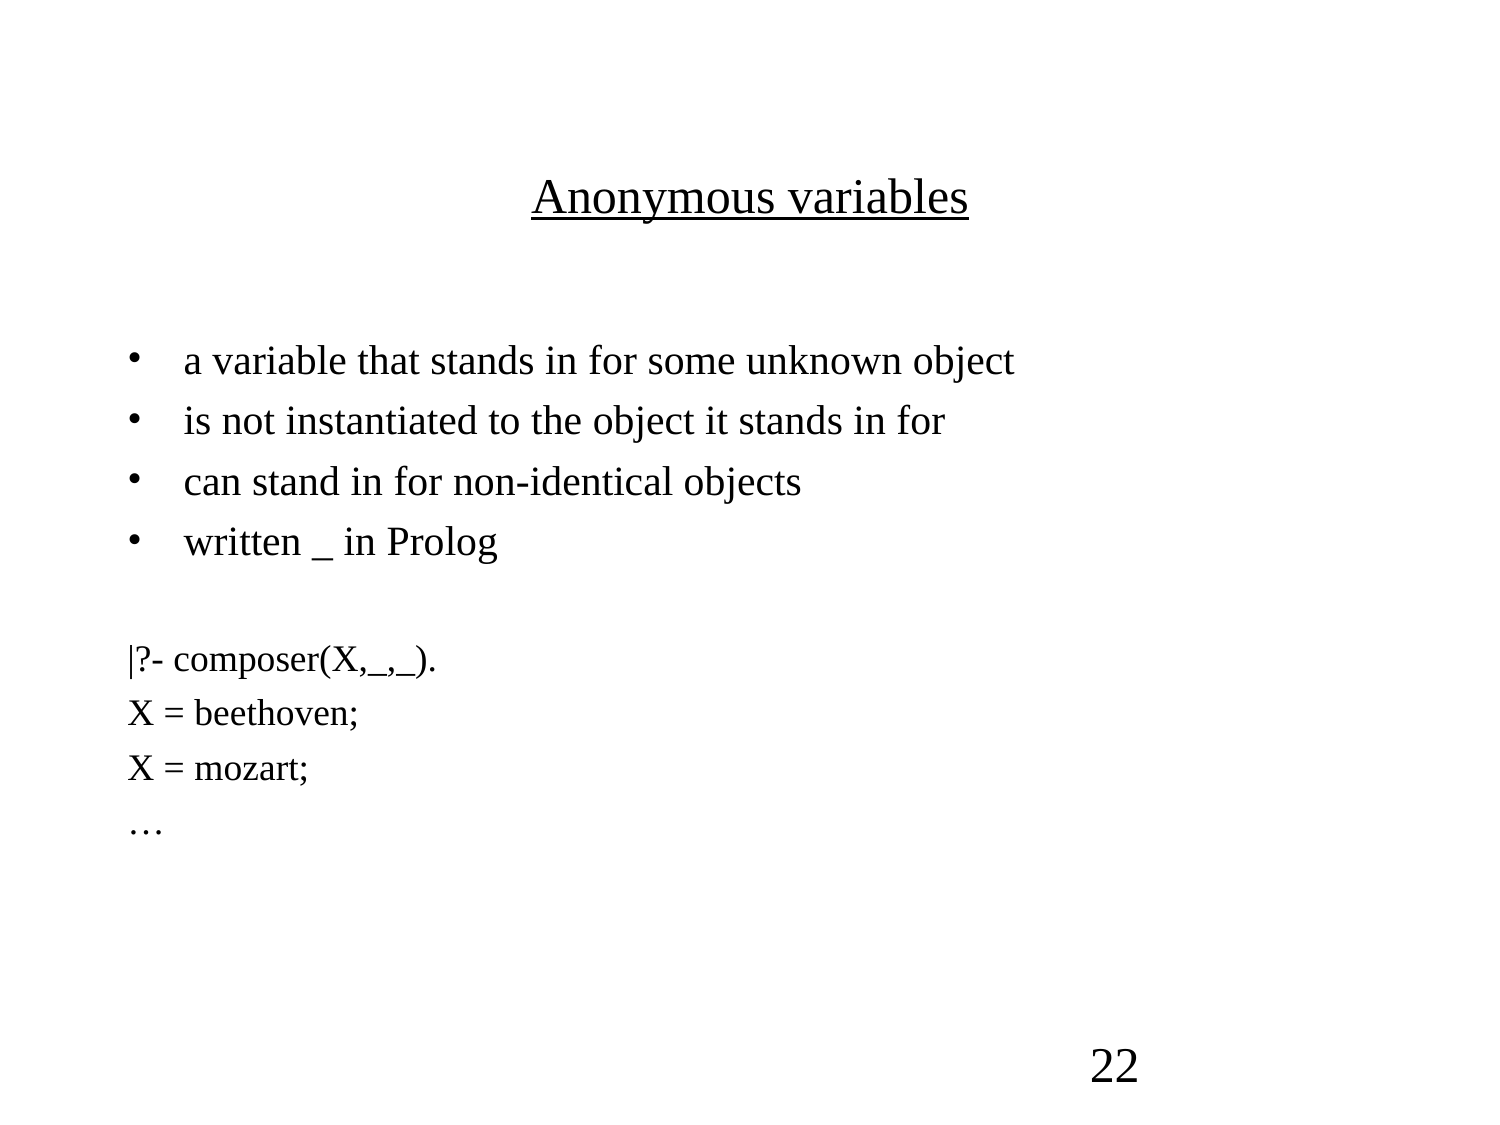

# Anonymous variables
a variable that stands in for some unknown object
is not instantiated to the object it stands in for
can stand in for non-identical objects
written _ in Prolog
|?- composer(X,_,_).
X = beethoven;
X = mozart;
…
22